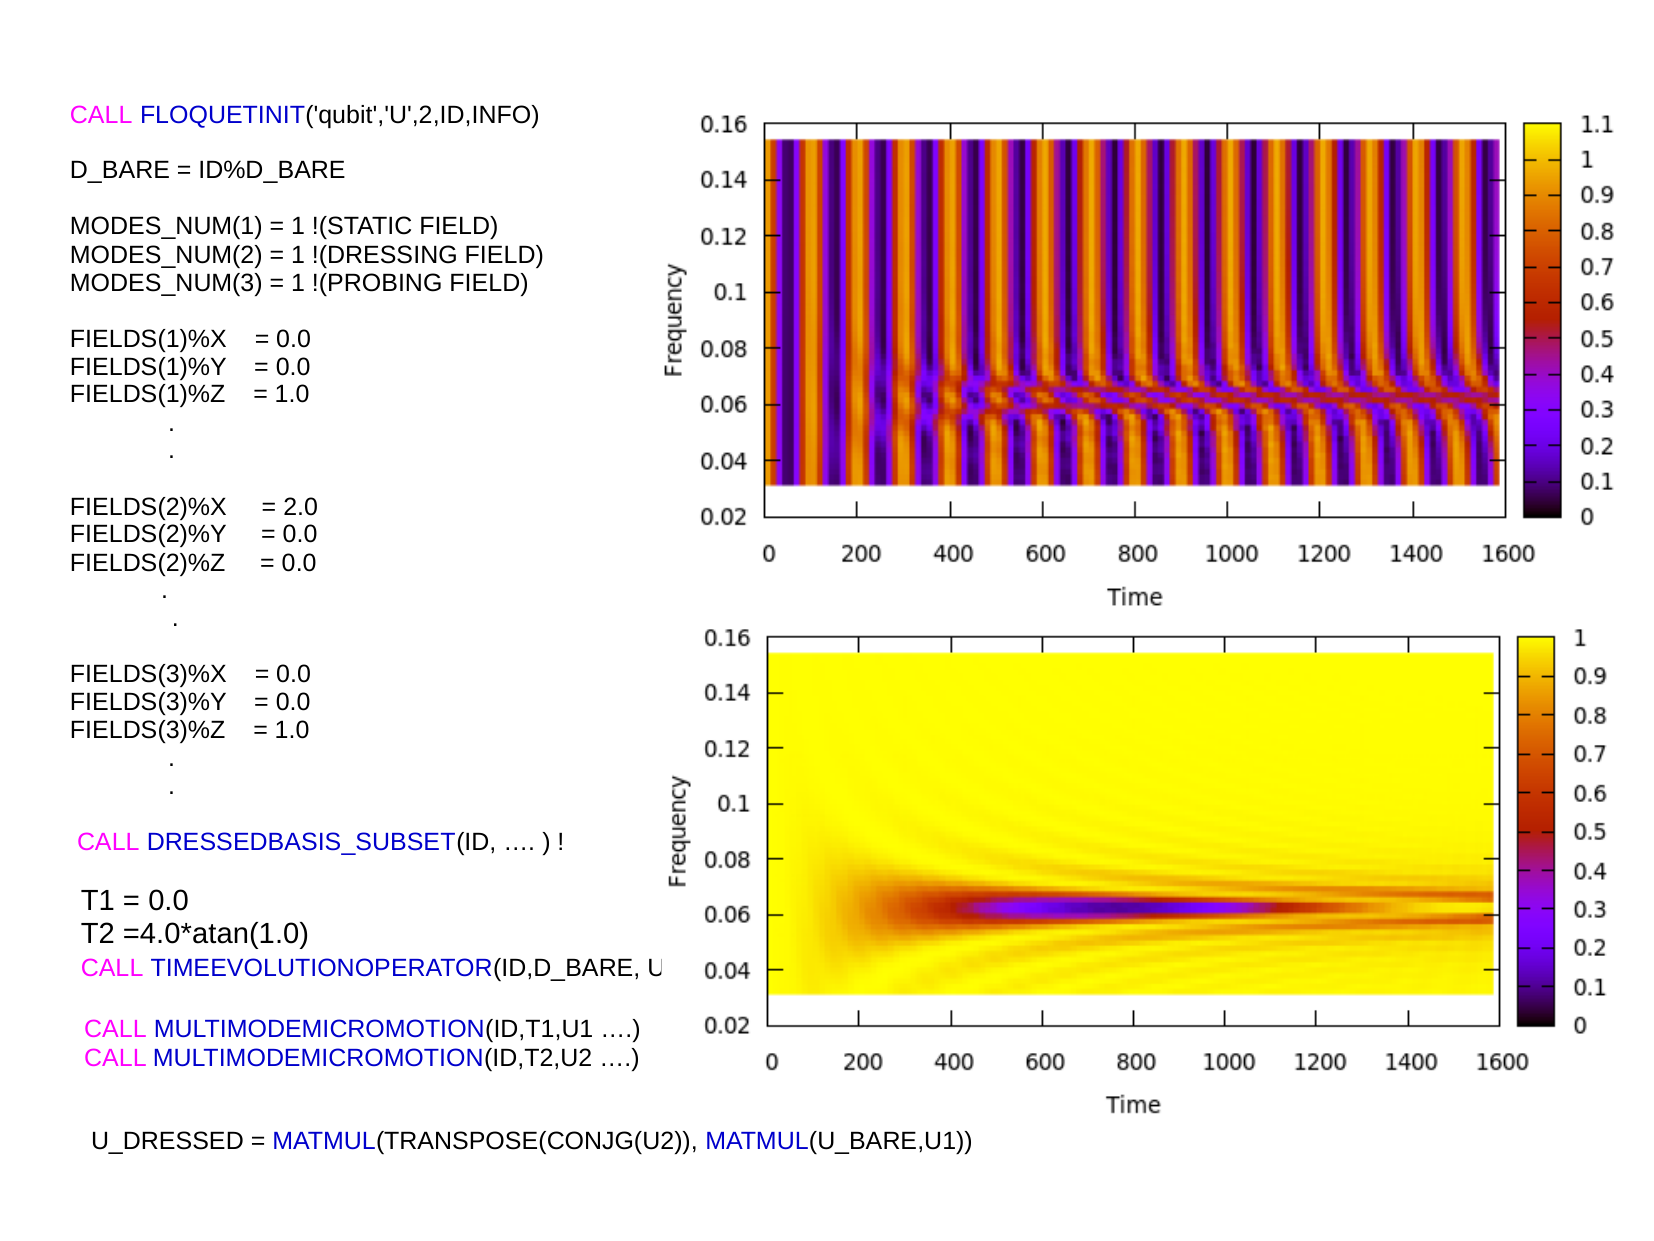

CALL FLOQUETINIT('qubit','U',2,ID,INFO)
 D_BARE = ID%D_BARE
 MODES_NUM(1) = 1 !(STATIC FIELD)
 MODES_NUM(2) = 1 !(DRESSING FIELD)
 MODES_NUM(3) = 1 !(PROBING FIELD)
 FIELDS(1)%X = 0.0
 FIELDS(1)%Y = 0.0
 FIELDS(1)%Z = 1.0
 .
 .
 FIELDS(2)%X = 2.0
 FIELDS(2)%Y = 0.0
 FIELDS(2)%Z = 0.0
 .
	 .
 FIELDS(3)%X = 0.0
 FIELDS(3)%Y = 0.0
 FIELDS(3)%Z = 1.0
 .
 .
 CALL DRESSEDBASIS_SUBSET(ID, …. ) !
 T1 = 0.0
 T2 =4.0*atan(1.0)
 CALL TIMEEVOLUTIONOPERATOR(ID,D_BARE, U_BARE ...)
 CALL MULTIMODEMICROMOTION(ID,T1,U1 ….)
 CALL MULTIMODEMICROMOTION(ID,T2,U2 ….)
 U_DRESSED = MATMUL(TRANSPOSE(CONJG(U2)), MATMUL(U_BARE,U1))